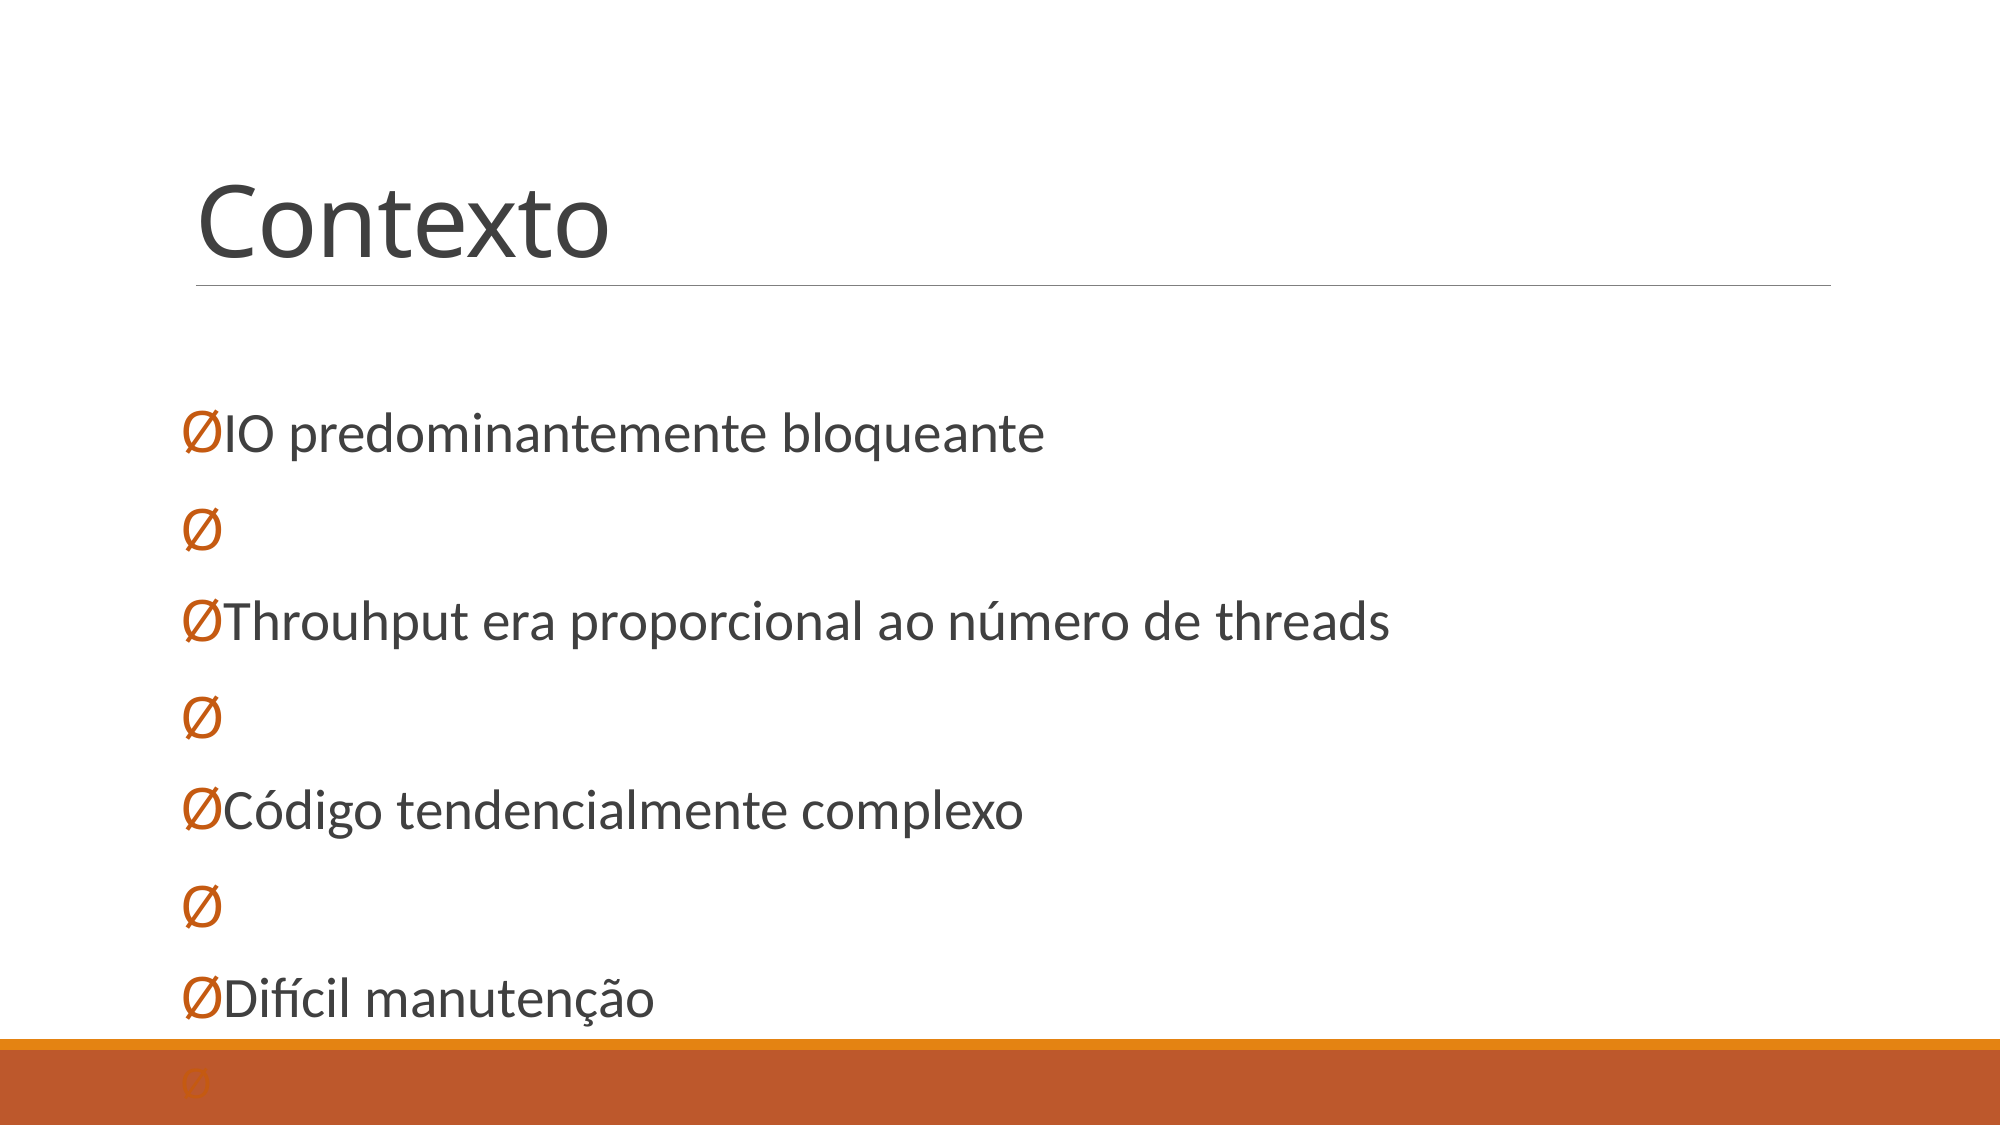

# Contexto
IO predominantemente bloqueante
Throuhput era proporcional ao número de threads
Código tendencialmente complexo
Difícil manutenção